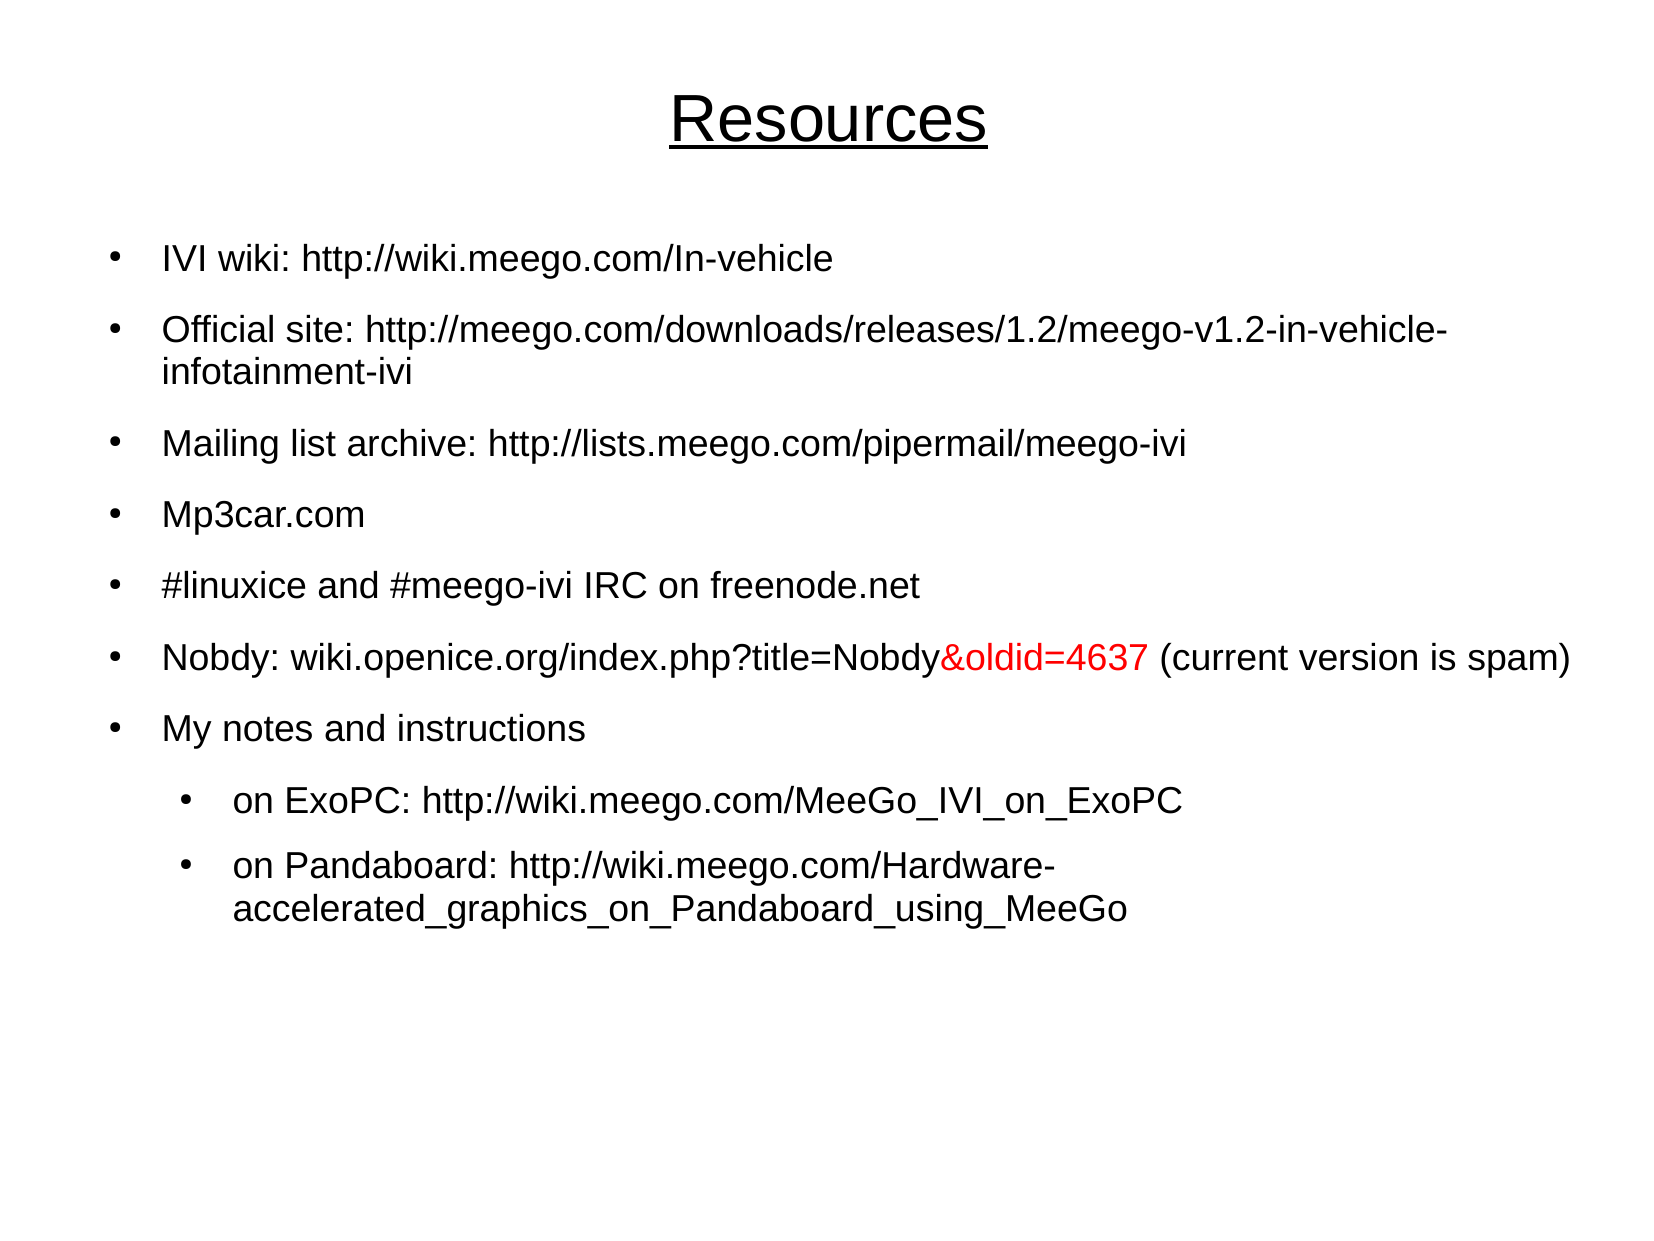

# Resources
IVI wiki: http://wiki.meego.com/In-vehicle
Official site: http://meego.com/downloads/releases/1.2/meego-v1.2-in-vehicle-infotainment-ivi
Mailing list archive: http://lists.meego.com/pipermail/meego-ivi
Mp3car.com
#linuxice and #meego-ivi IRC on freenode.net
Nobdy: wiki.openice.org/index.php?title=Nobdy&oldid=4637 (current version is spam)
My notes and instructions
on ExoPC: http://wiki.meego.com/MeeGo_IVI_on_ExoPC
on Pandaboard: http://wiki.meego.com/Hardware-accelerated_graphics_on_Pandaboard_using_MeeGo